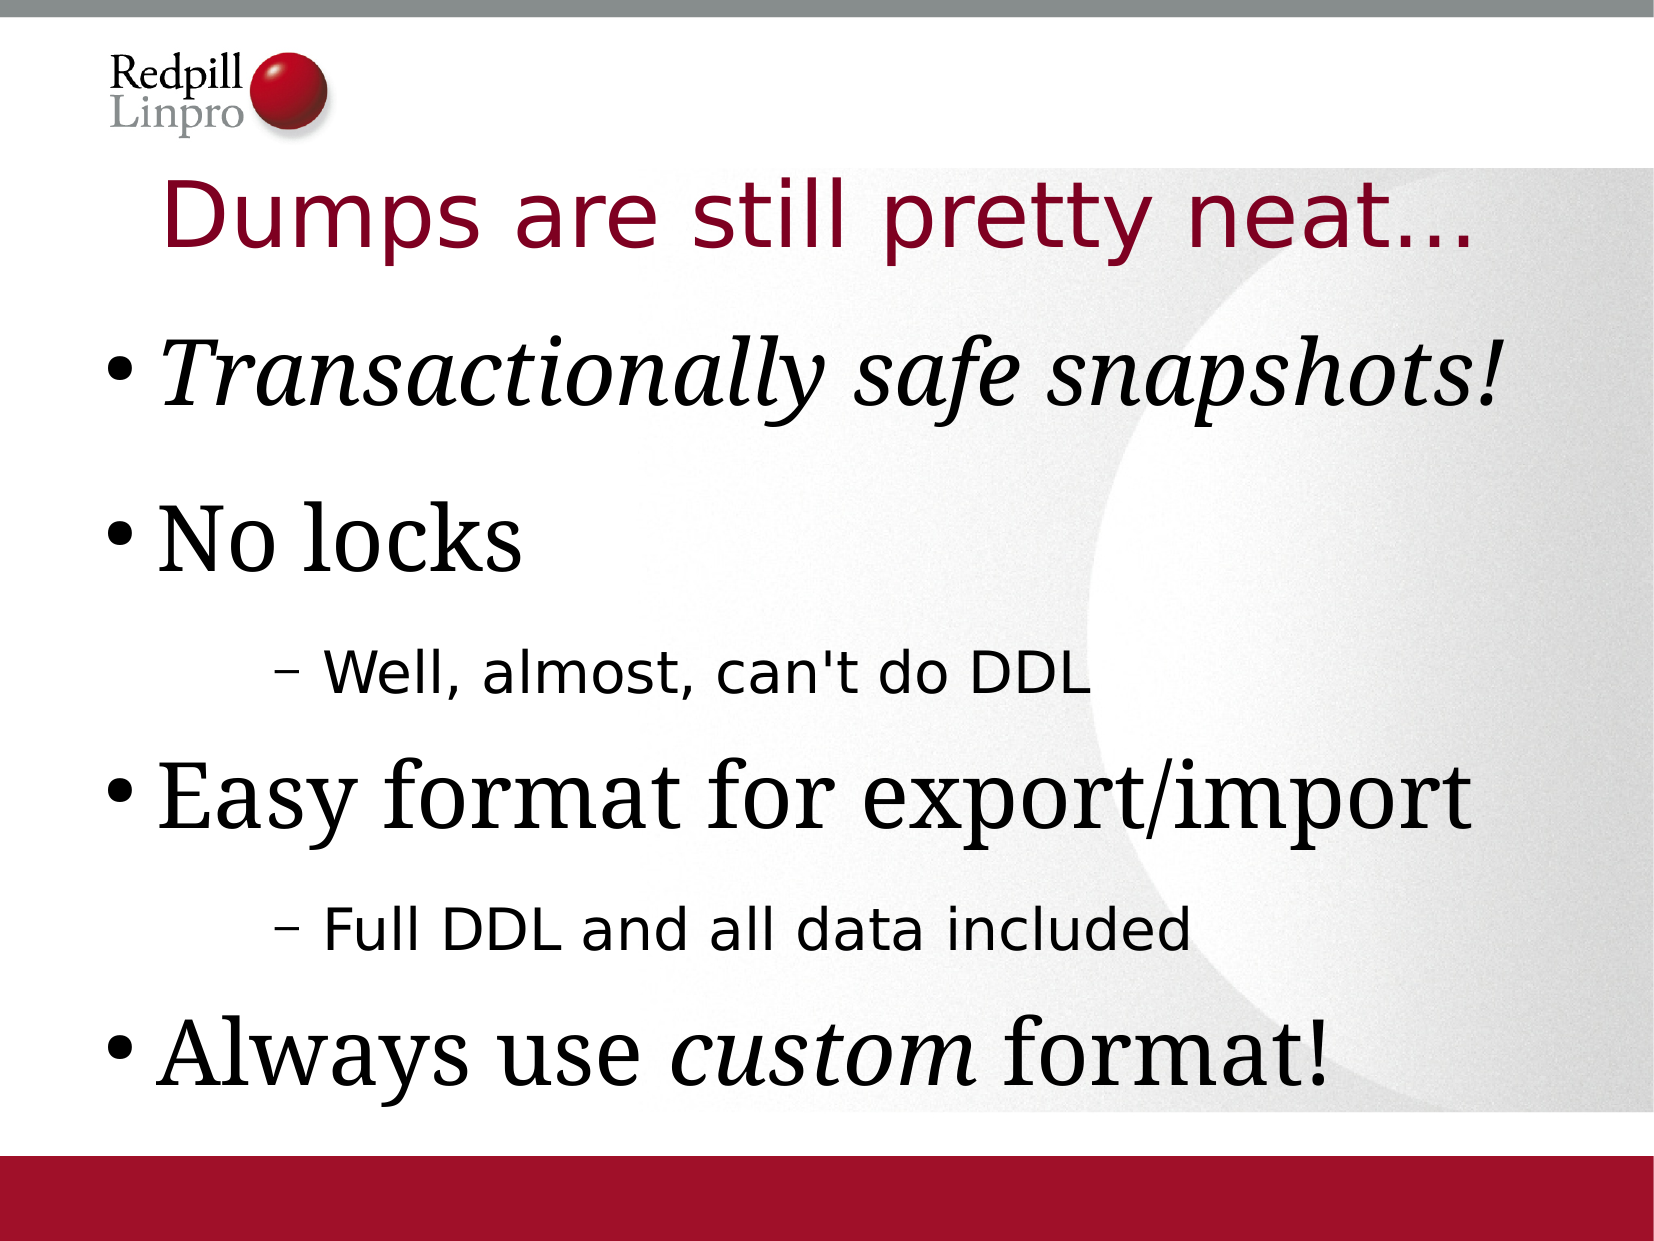

# Dumps are still pretty neat...
Transactionally safe snapshots!
No locks
Well, almost, can't do DDL
Easy format for export/import
Full DDL and all data included
Always use custom format!